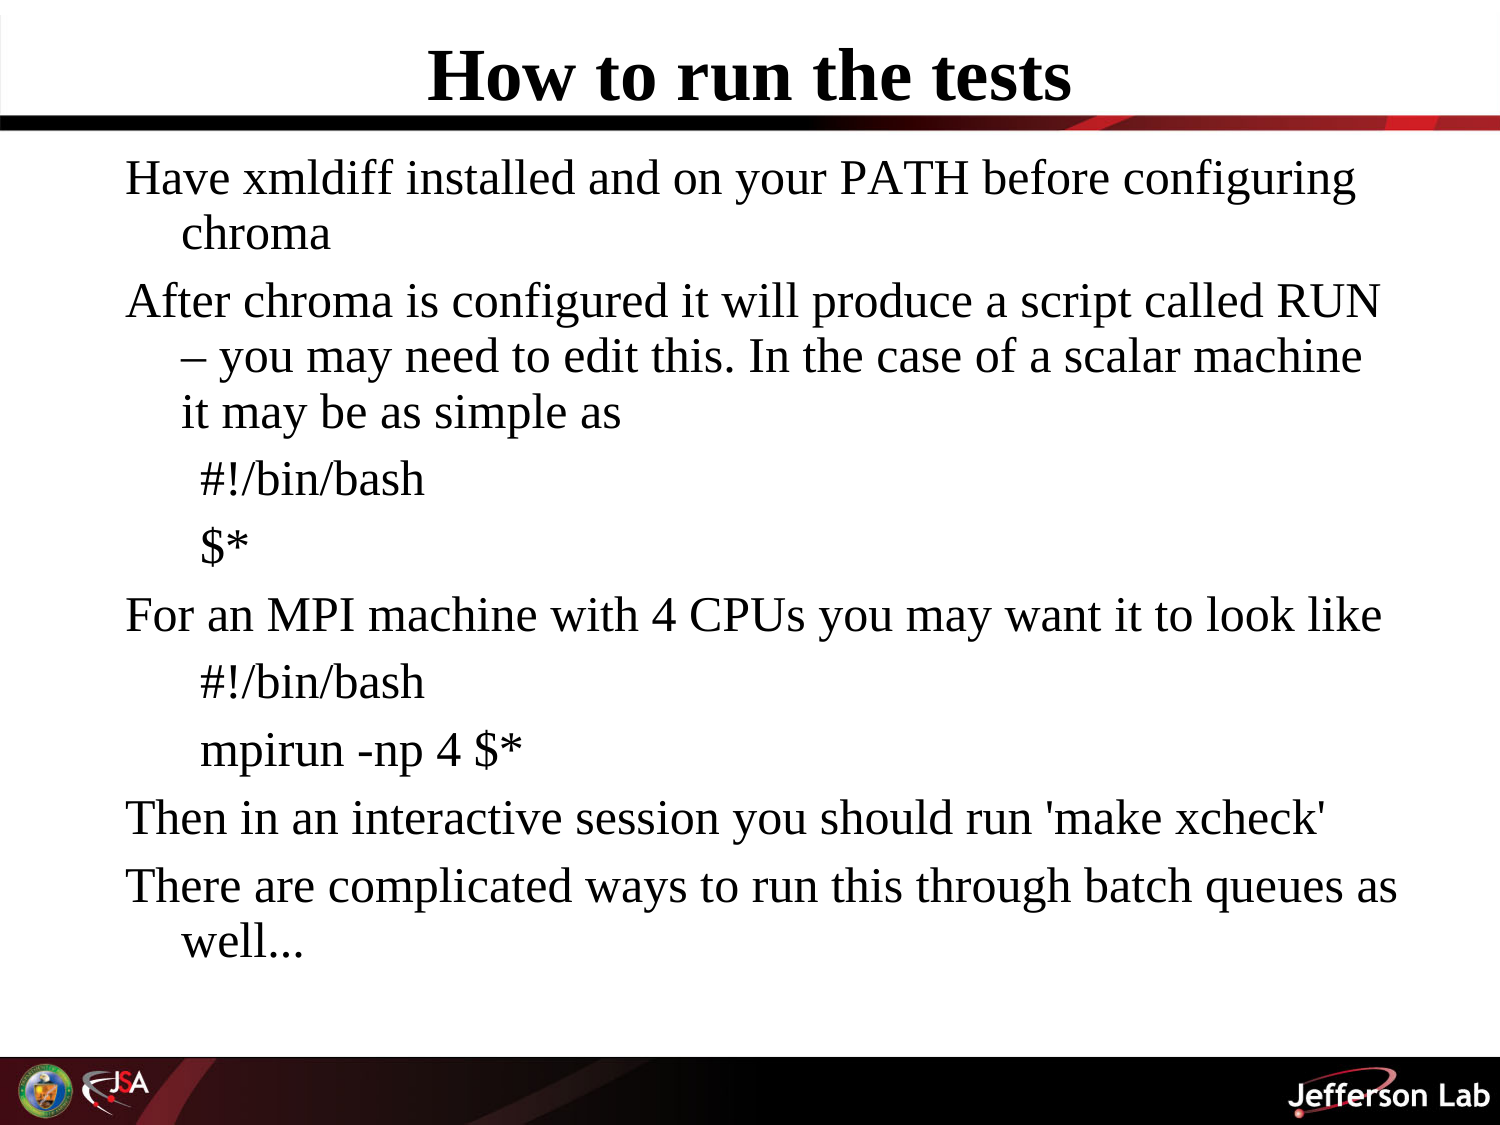

# How to run the tests
Have xmldiff installed and on your PATH before configuring chroma
After chroma is configured it will produce a script called RUN – you may need to edit this. In the case of a scalar machine it may be as simple as
#!/bin/bash
$*
For an MPI machine with 4 CPUs you may want it to look like
#!/bin/bash
mpirun -np 4 $*
Then in an interactive session you should run 'make xcheck'
There are complicated ways to run this through batch queues as well...